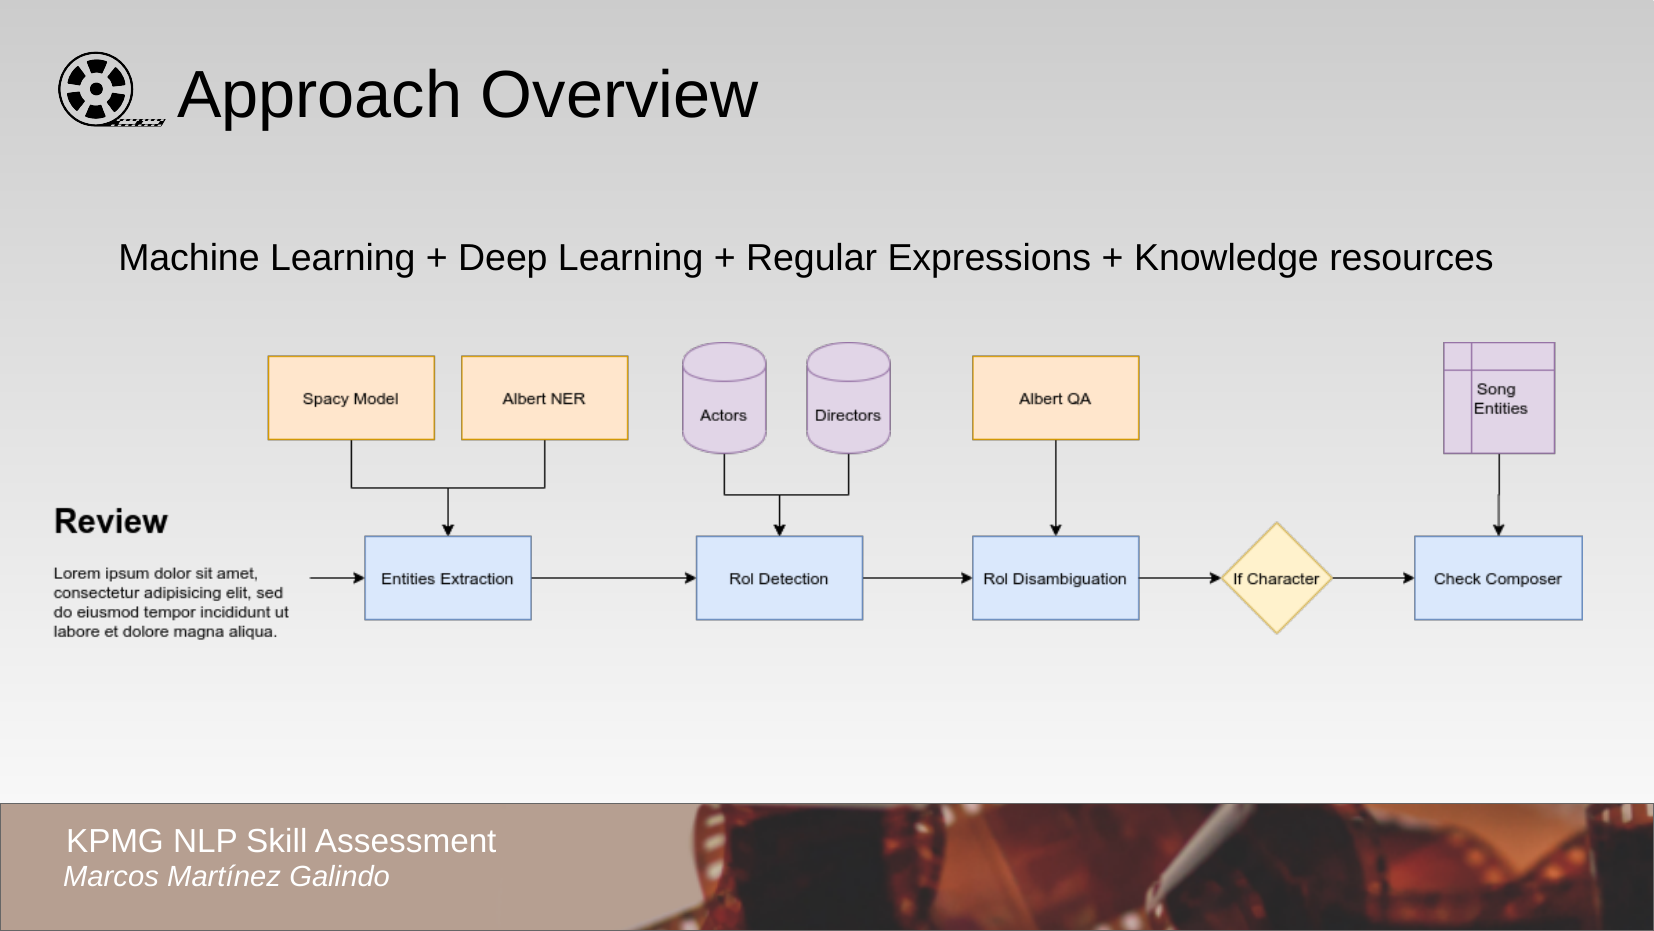

Approach Overview
# Machine Learning + Deep Learning + Regular Expressions + Knowledge resources
 KPMG NLP Skill Assessment
 Marcos Martínez Galindo